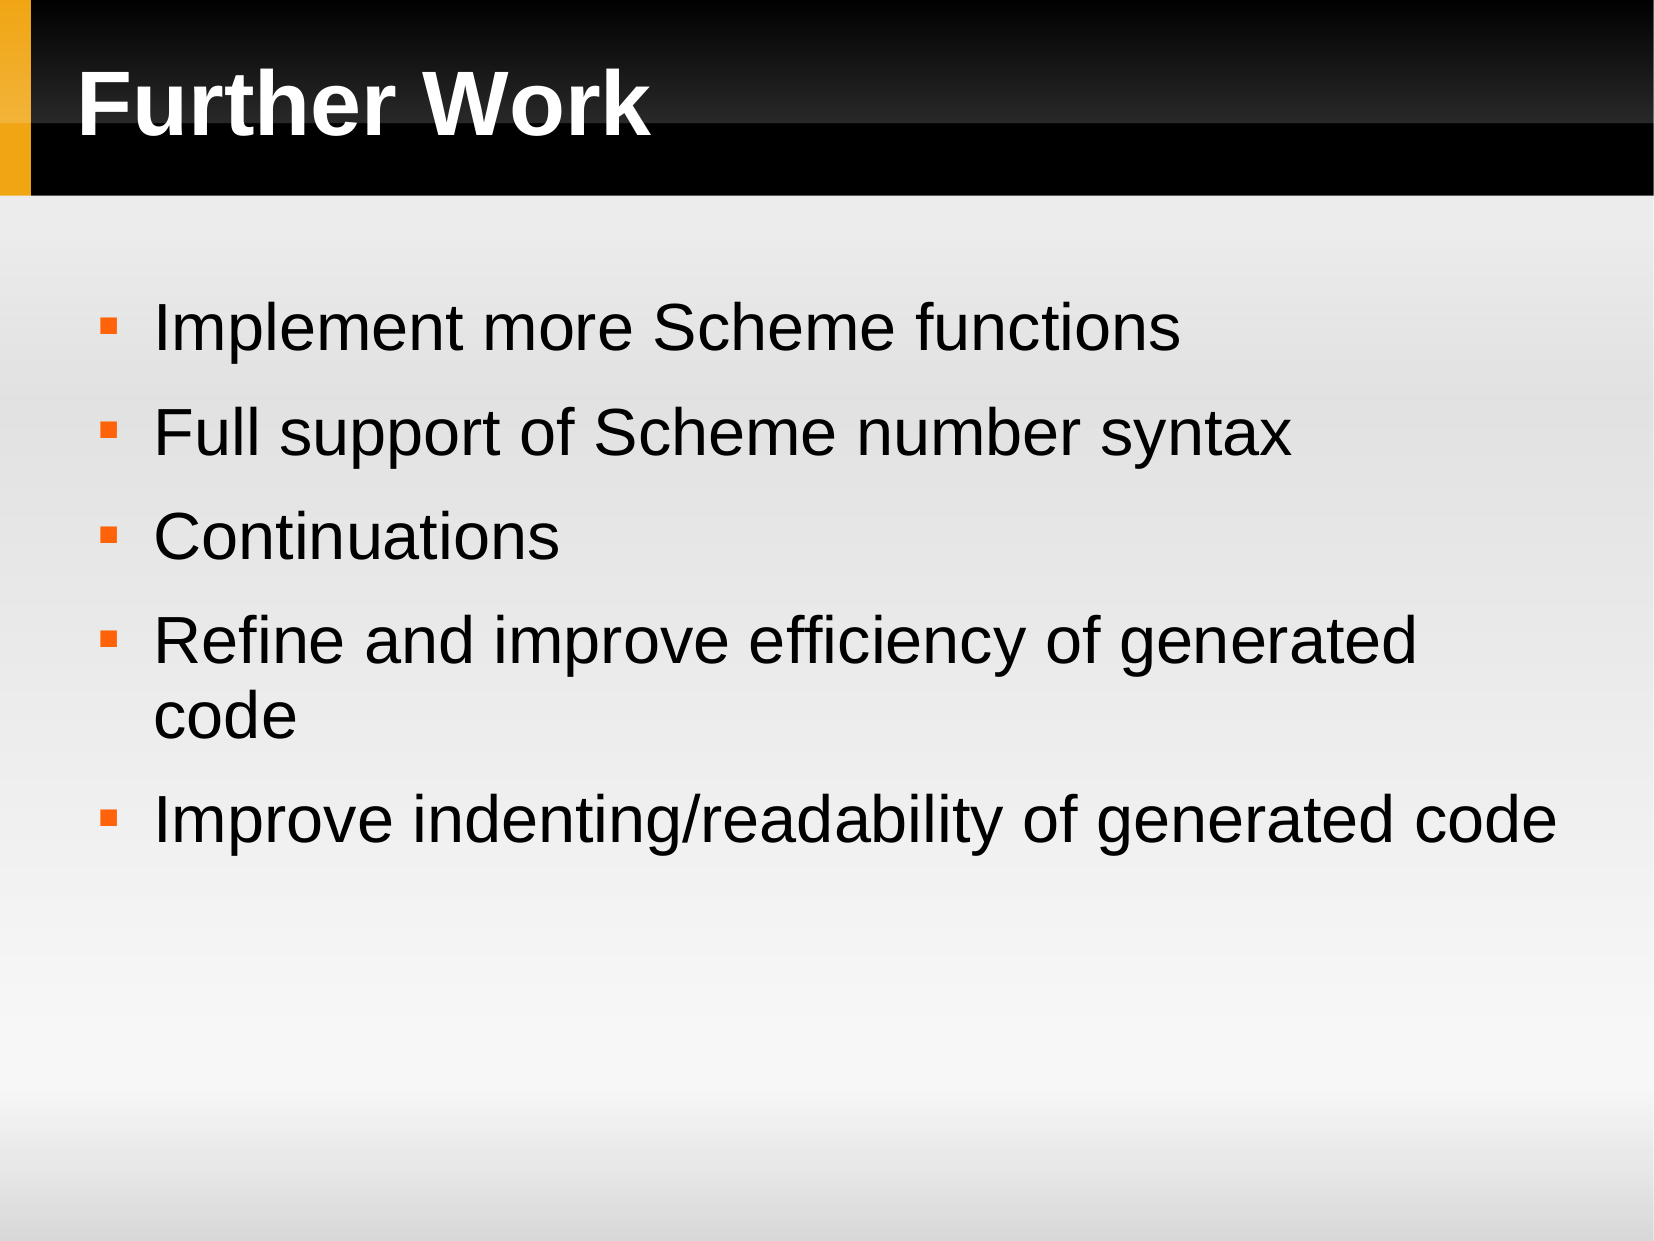

# Further Work
Implement more Scheme functions
Full support of Scheme number syntax
Continuations
Refine and improve efficiency of generated code
Improve indenting/readability of generated code